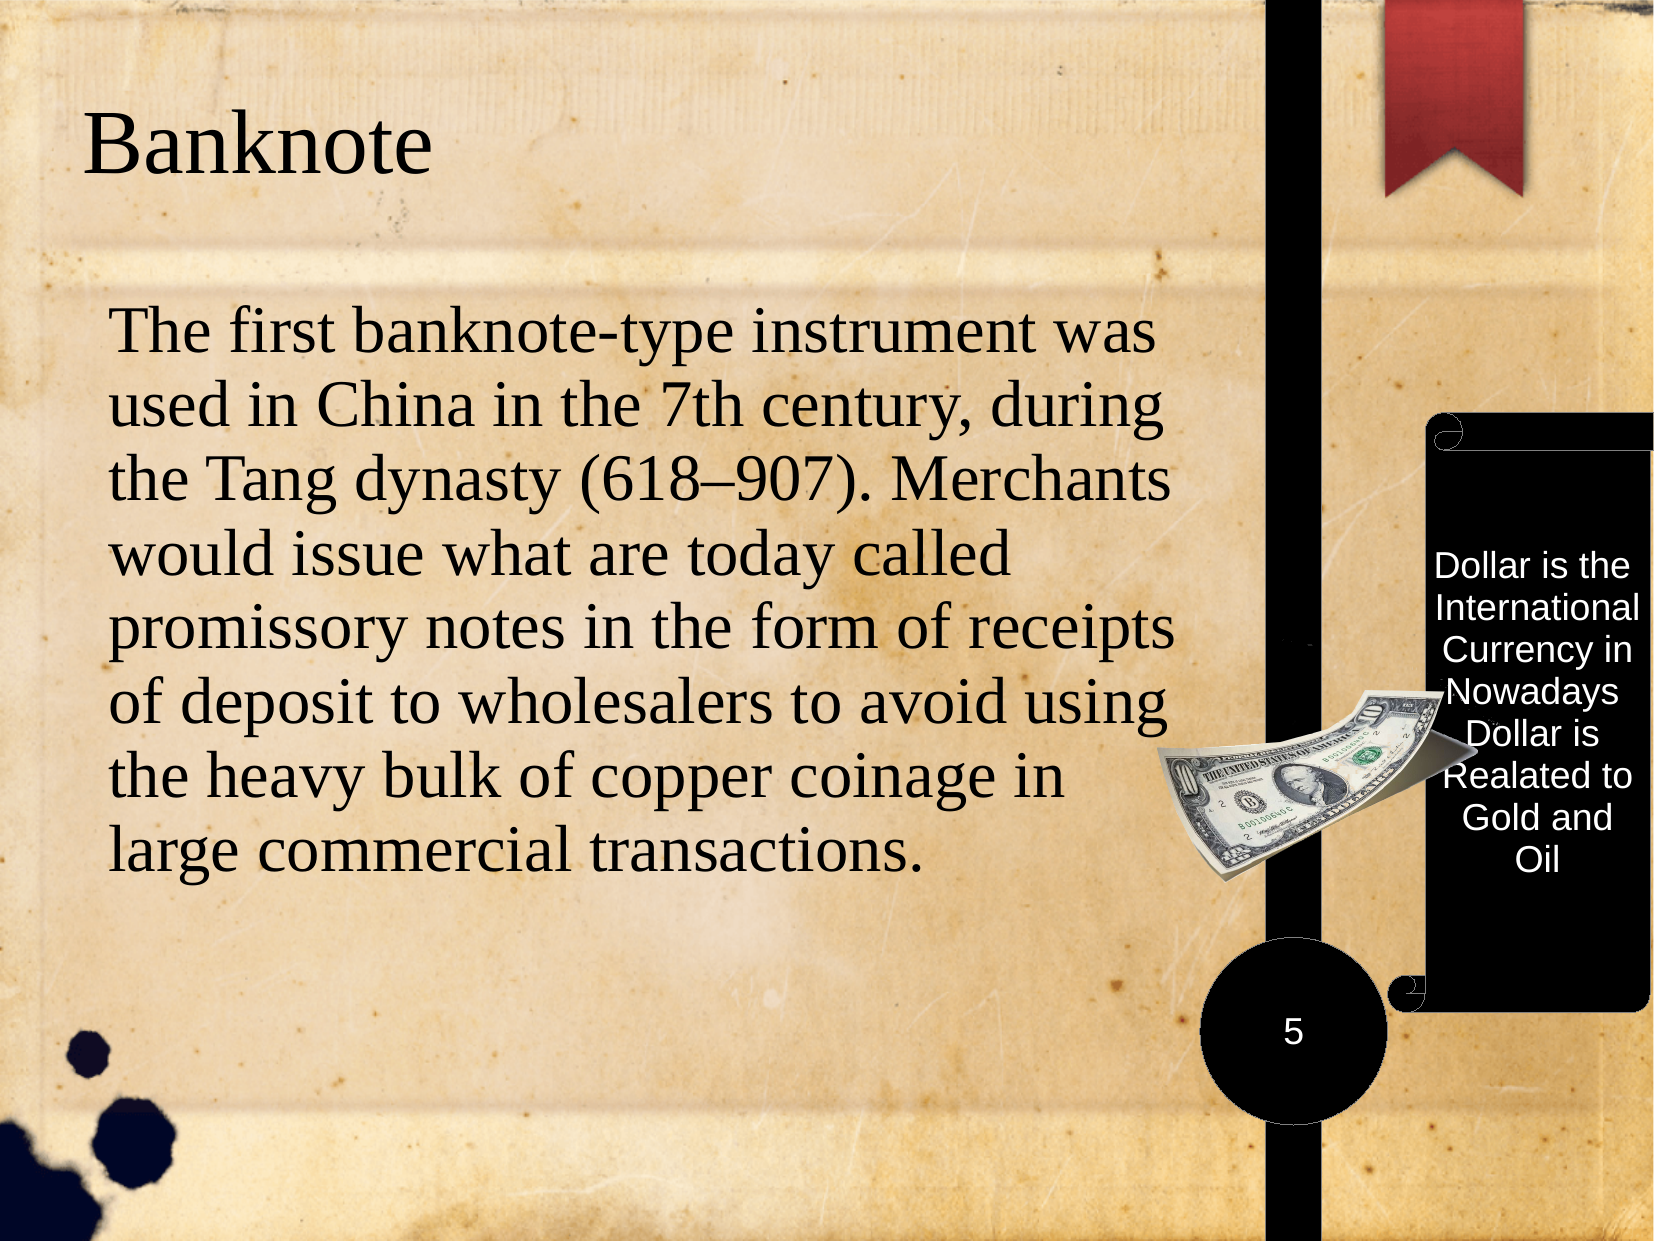

# Banknote
The first banknote-type instrument was used in China in the 7th century, during the Tang dynasty (618–907). Merchants would issue what are today called promissory notes in the form of receipts of deposit to wholesalers to avoid using the heavy bulk of copper coinage in large commercial transactions.
Dollar is the
International
Currency in
Nowadays
Dollar is
Realated to
Gold and
Oil
5